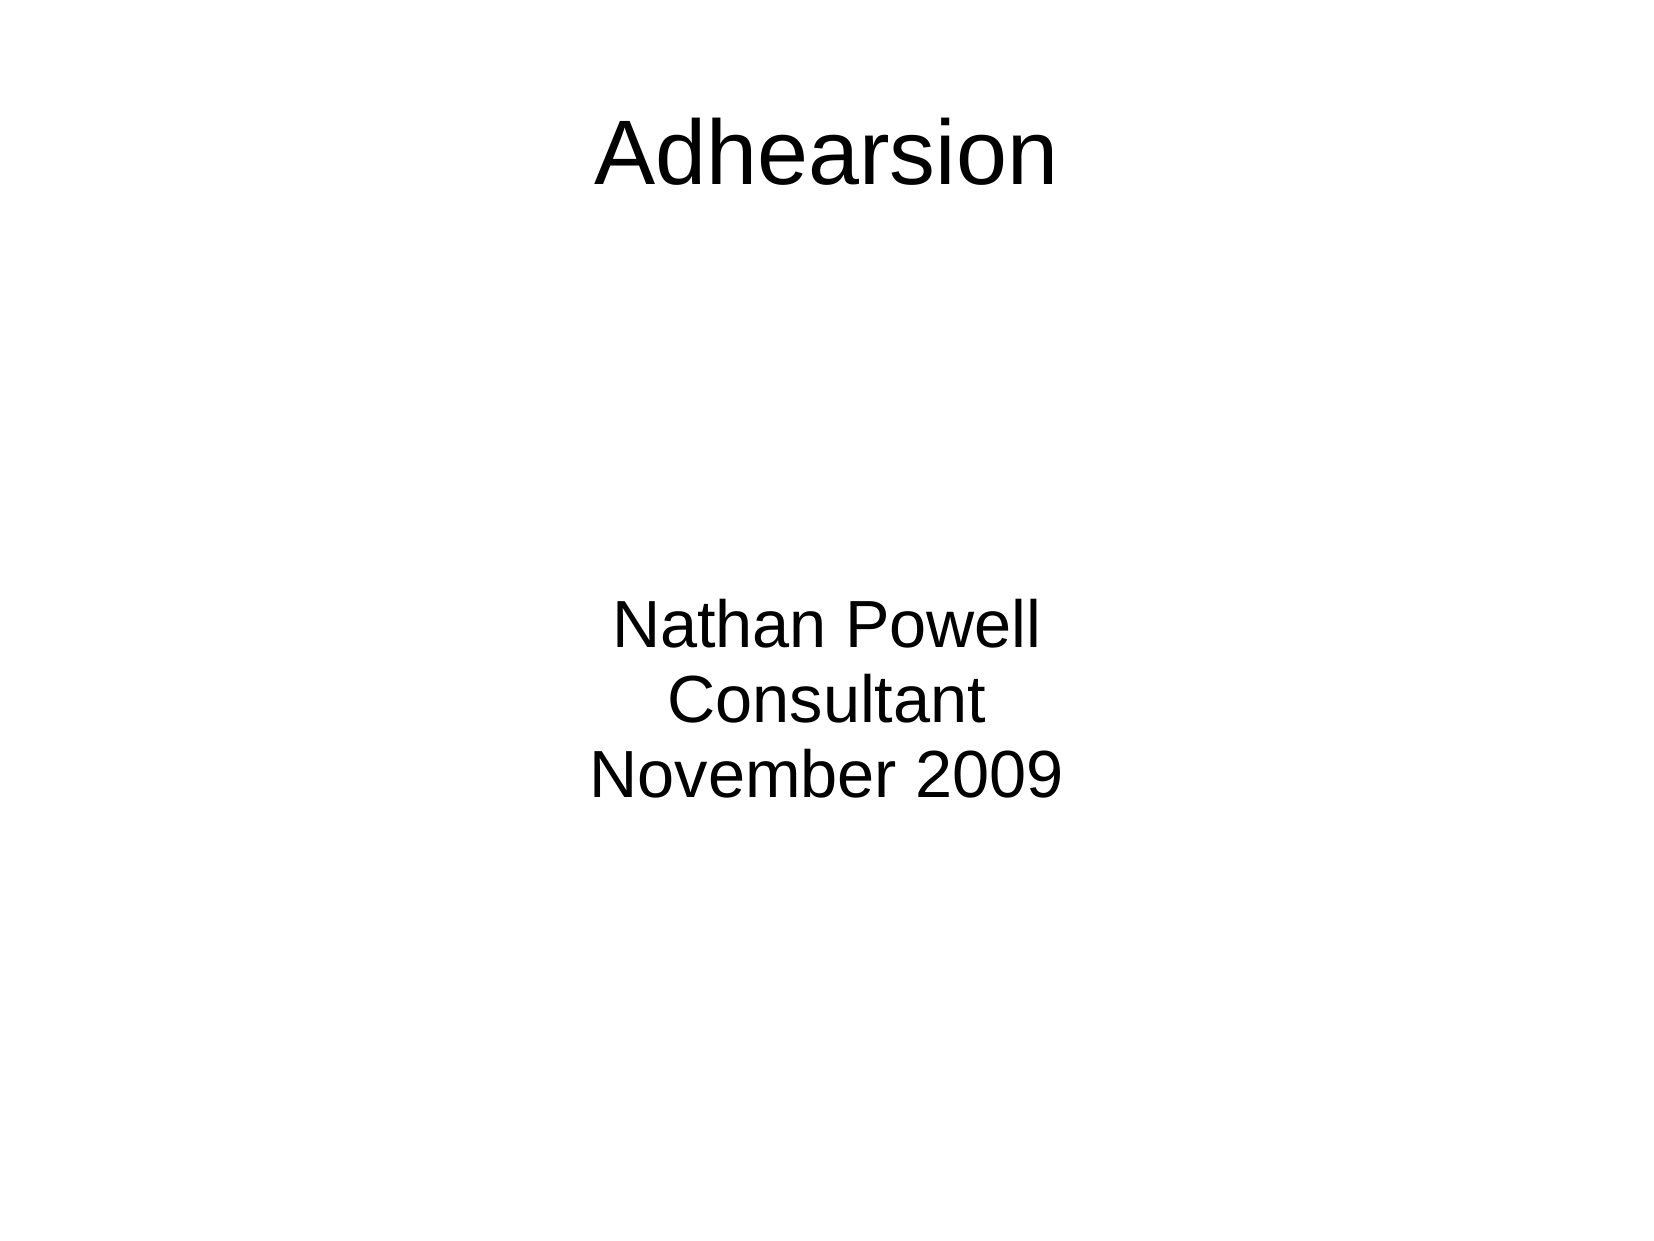

# Adhearsion
Nathan Powell
Consultant
November 2009